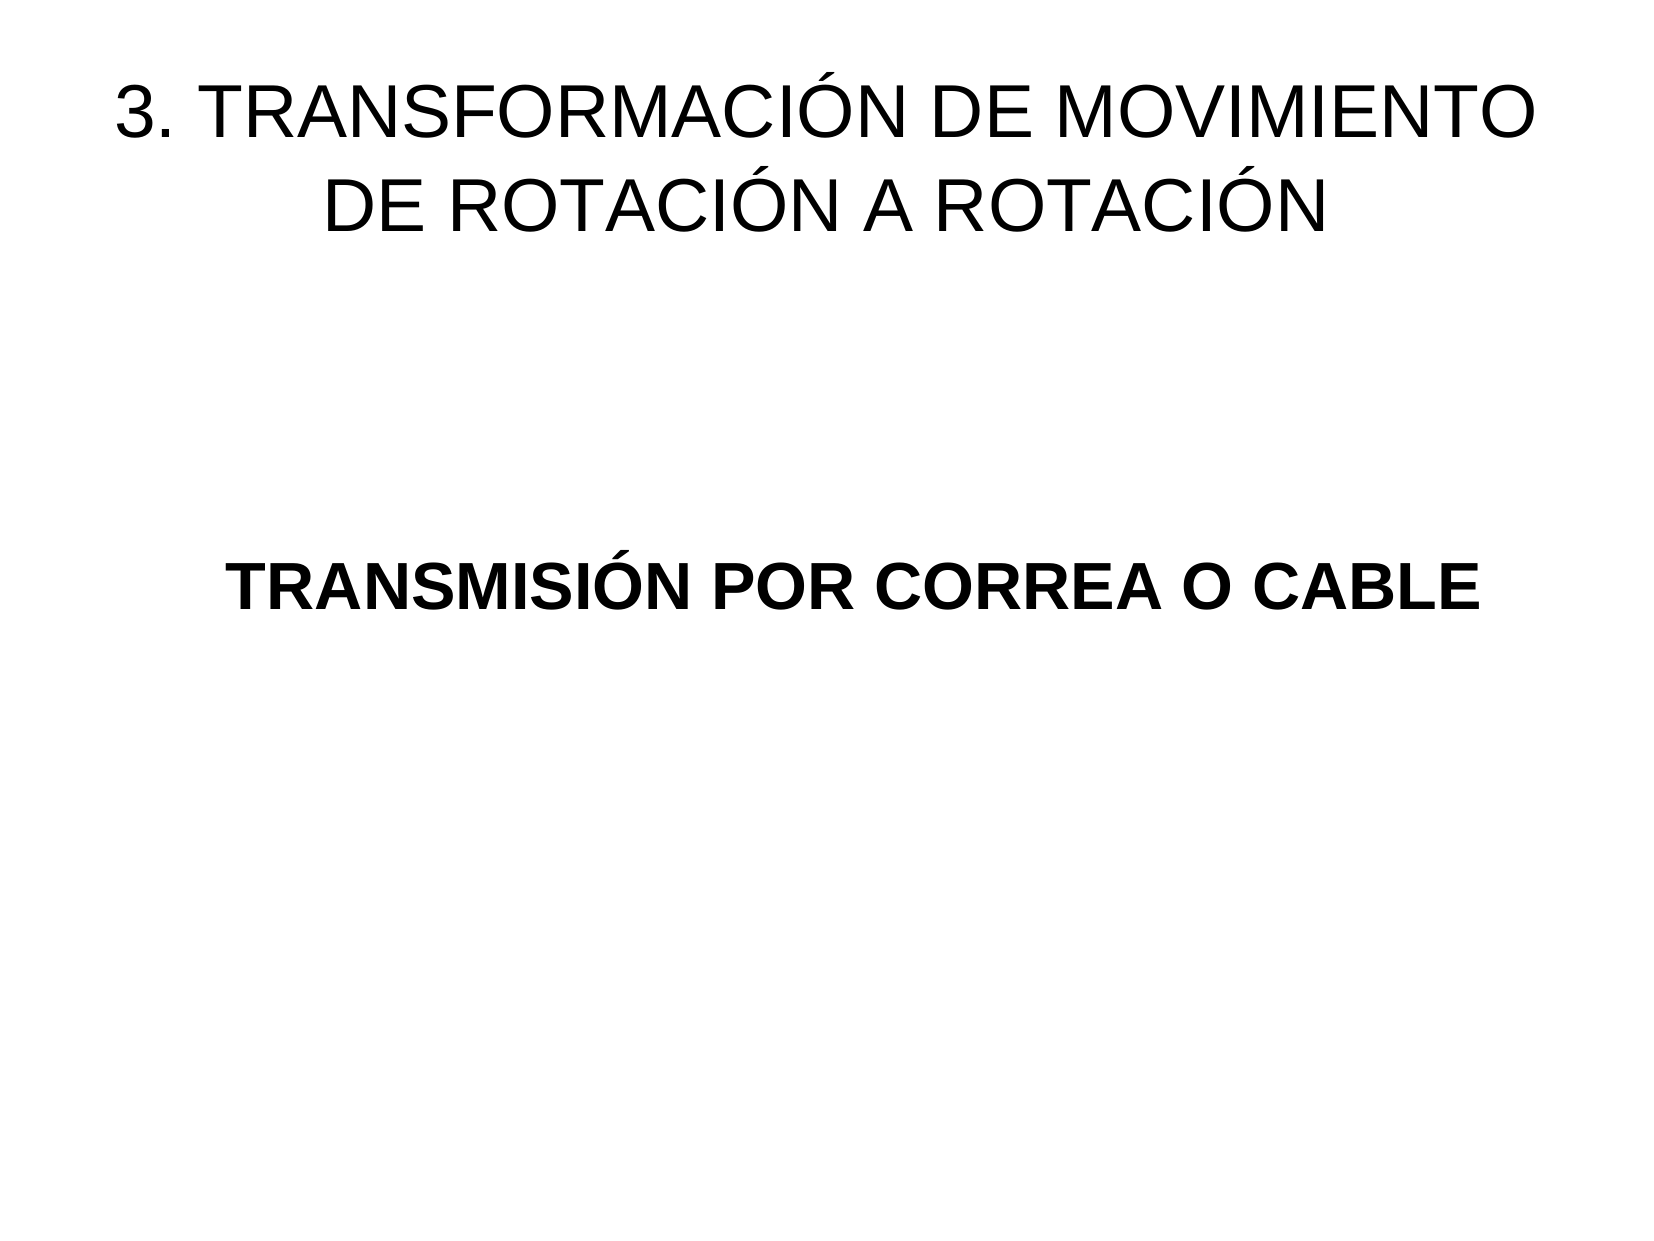

# 3. TRANSFORMACIÓN DE MOVIMIENTO DE ROTACIÓN A ROTACIÓN
TRANSMISIÓN POR CORREA O CABLE